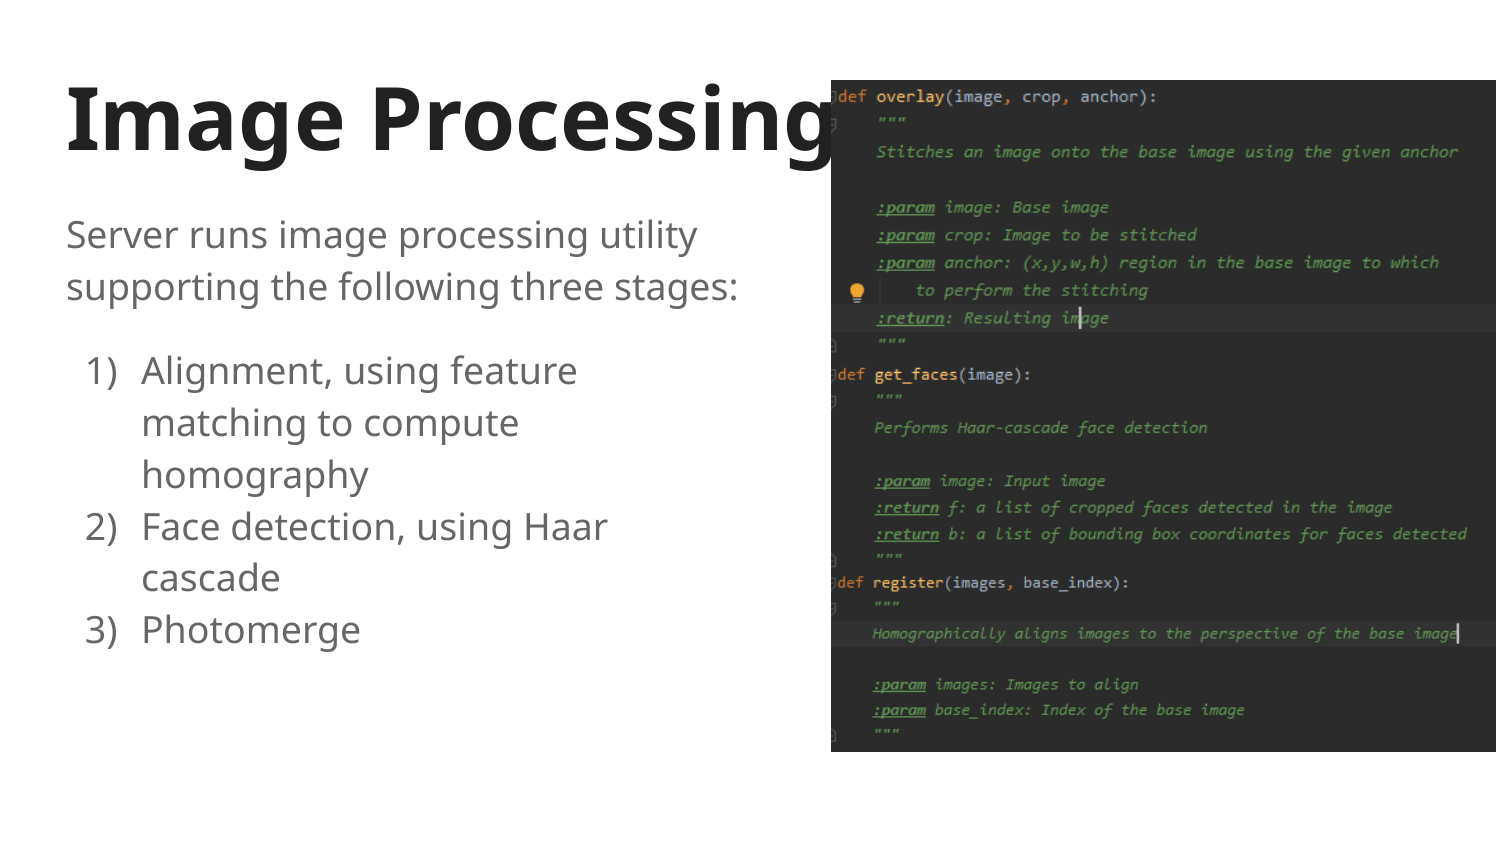

# Image Processing
Server runs image processing utility supporting the following three stages:
Alignment, using feature matching to compute homography
Face detection, using Haar cascade
Photomerge